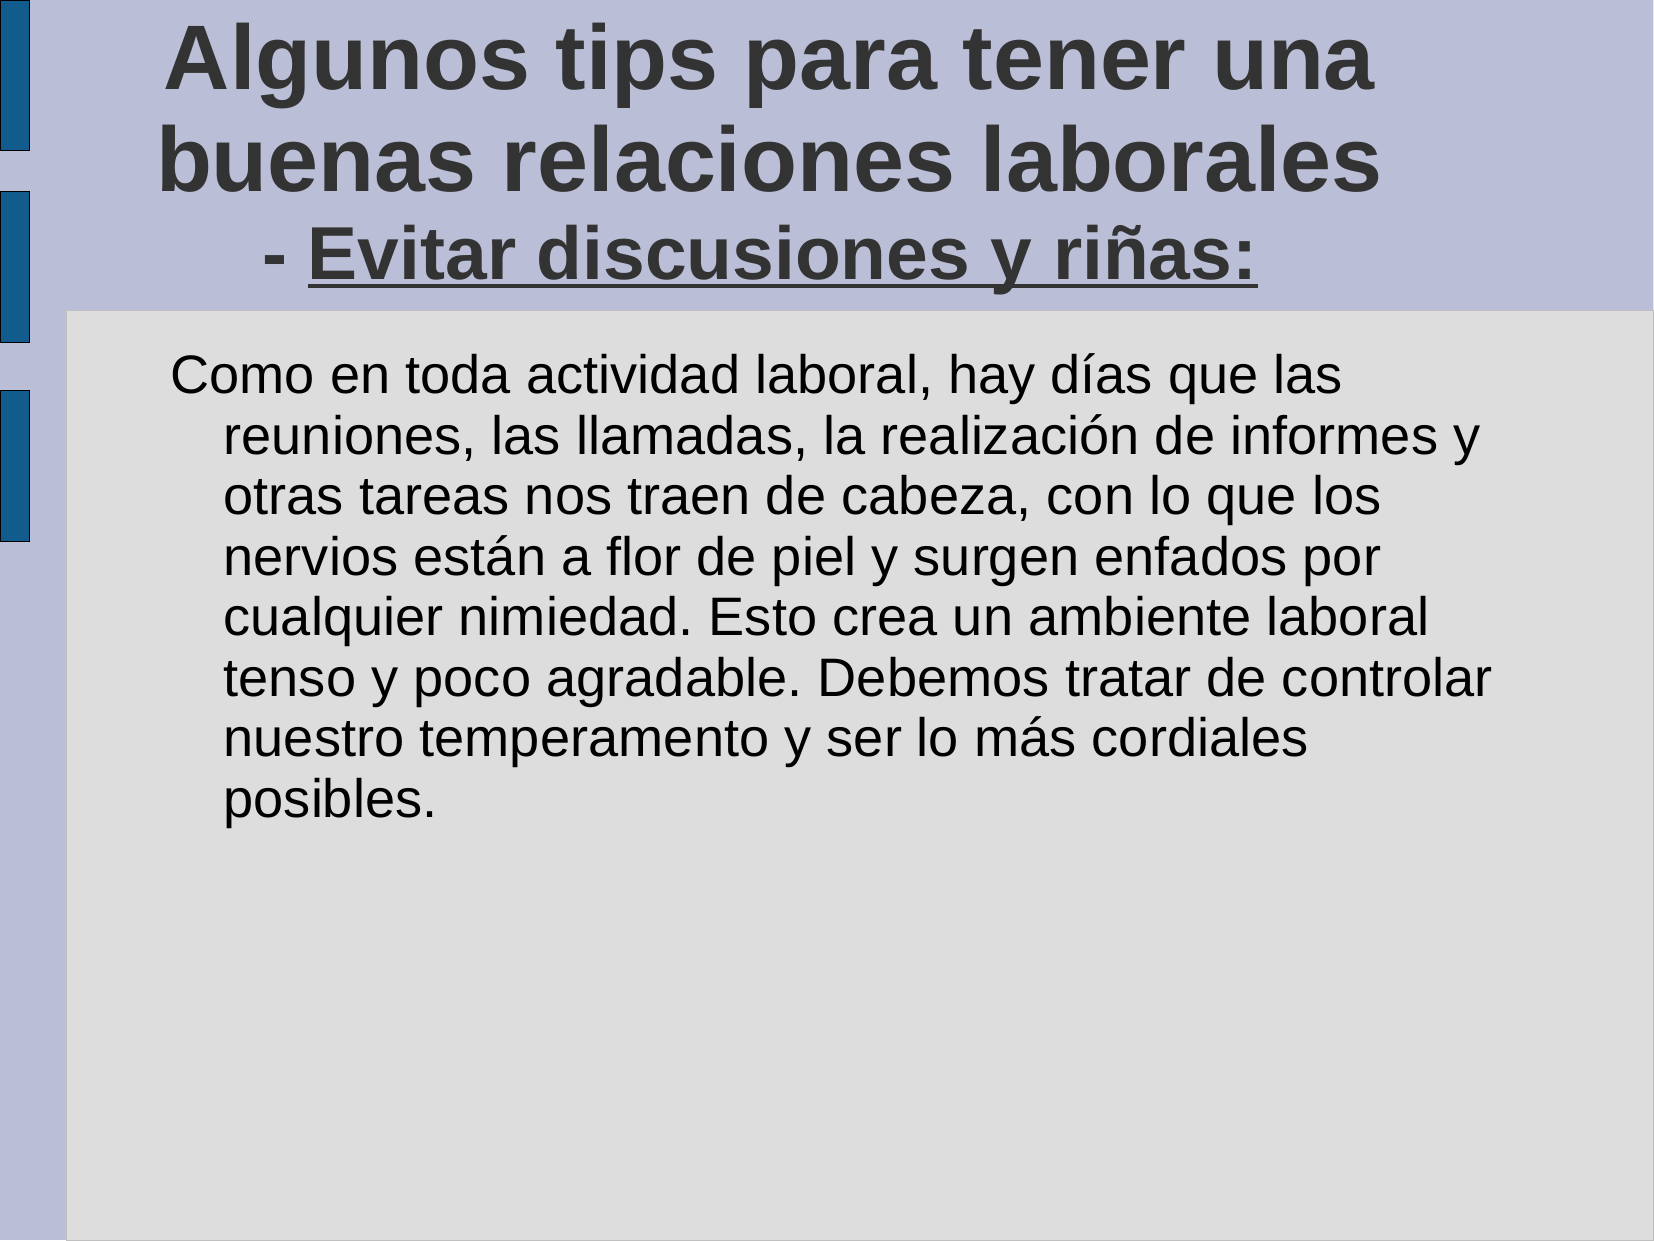

# Algunos tips para tener una buenas relaciones laborales - Evitar discusiones y riñas:
Como en toda actividad laboral, hay días que las reuniones, las llamadas, la realización de informes y otras tareas nos traen de cabeza, con lo que los nervios están a flor de piel y surgen enfados por cualquier nimiedad. Esto crea un ambiente laboral tenso y poco agradable. Debemos tratar de controlar nuestro temperamento y ser lo más cordiales posibles.